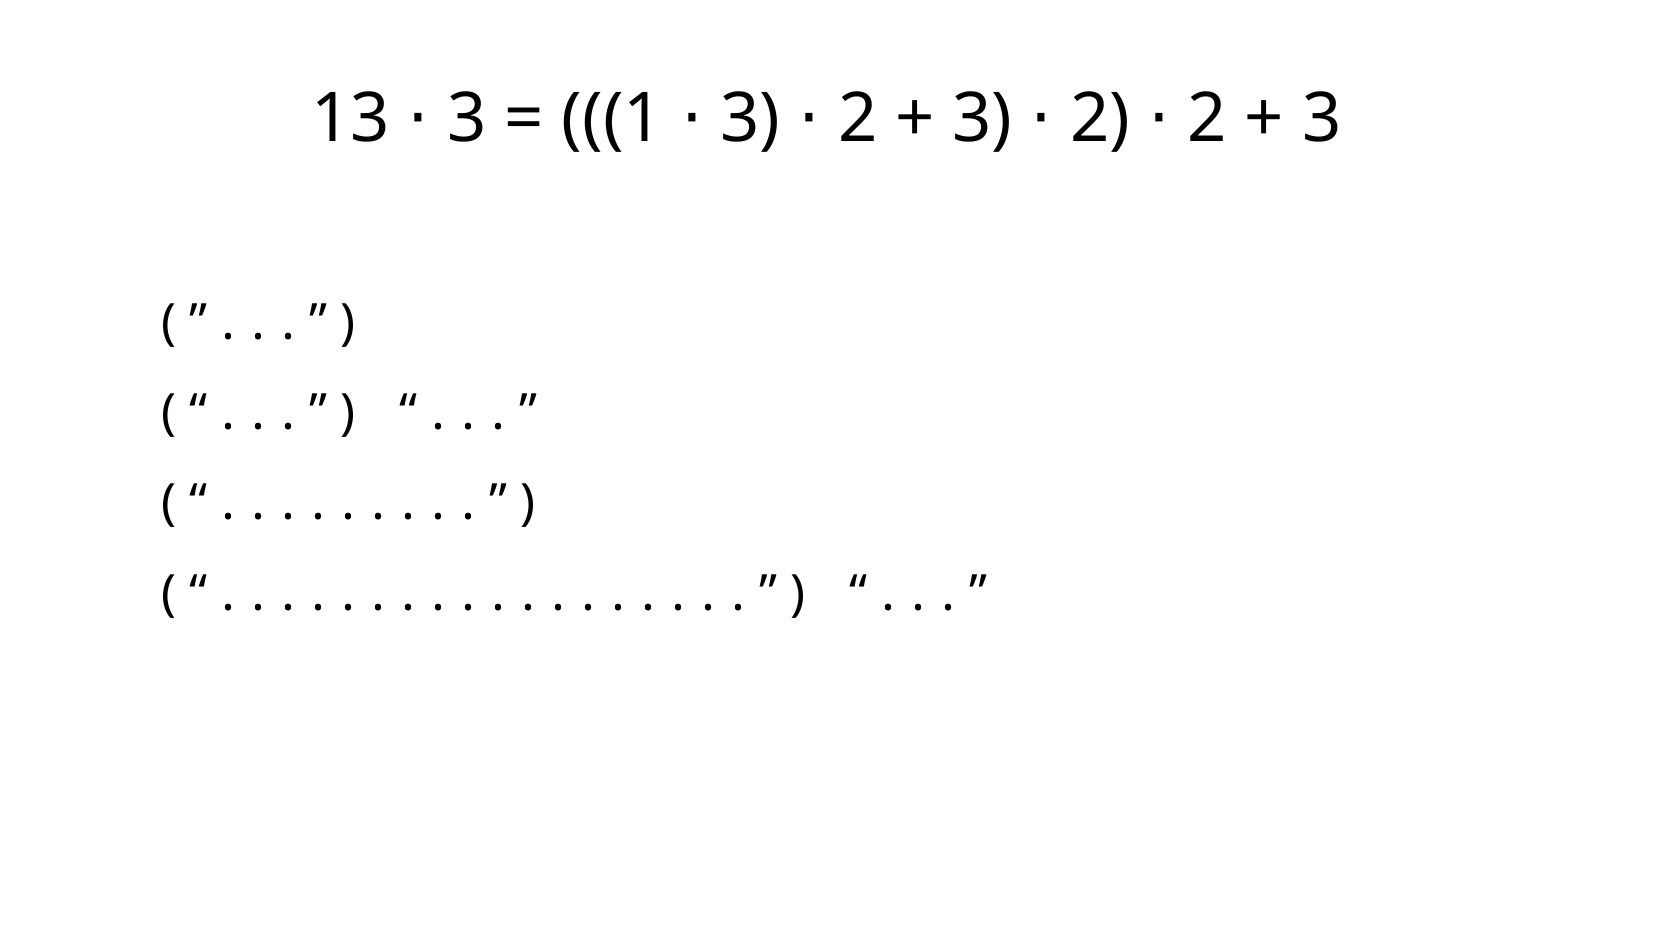

# 13 ⋅ 3 = (((1 ⋅ 3) ⋅ 2 + 3) ⋅ 2) ⋅ 2 + 3
(”...”)
(“...”) “...”
(“.........”)
(“..................”) “...” )